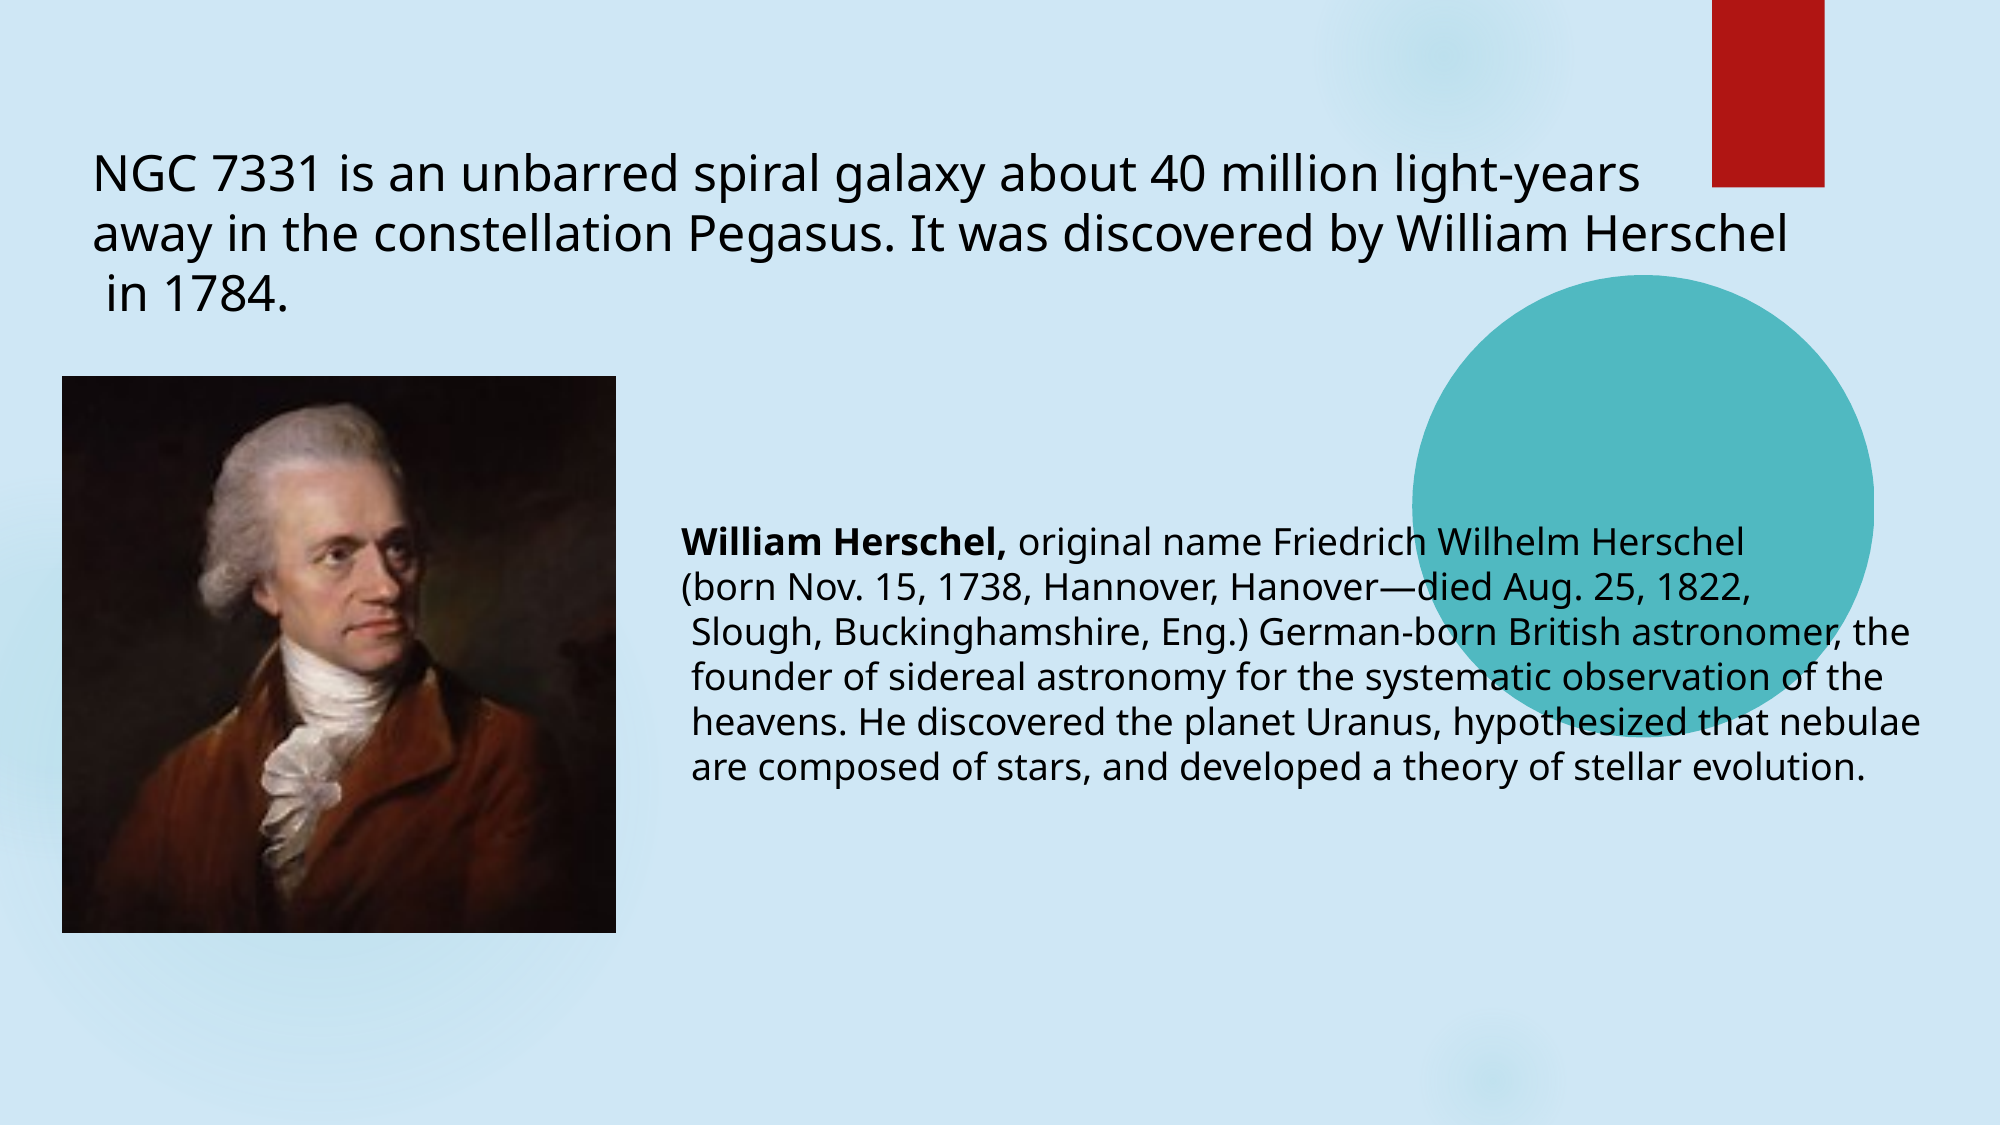

NGC 7331 is an unbarred spiral galaxy about 40 million light-years
away in the constellation Pegasus. It was discovered by William Herschel
 in 1784.
William Herschel, original name Friedrich Wilhelm Herschel
(born Nov. 15, 1738, Hannover, Hanover—died Aug. 25, 1822,
 Slough, Buckinghamshire, Eng.) German-born British astronomer, the
 founder of sidereal astronomy for the systematic observation of the
 heavens. He discovered the planet Uranus, hypothesized that nebulae
 are composed of stars, and developed a theory of stellar evolution.